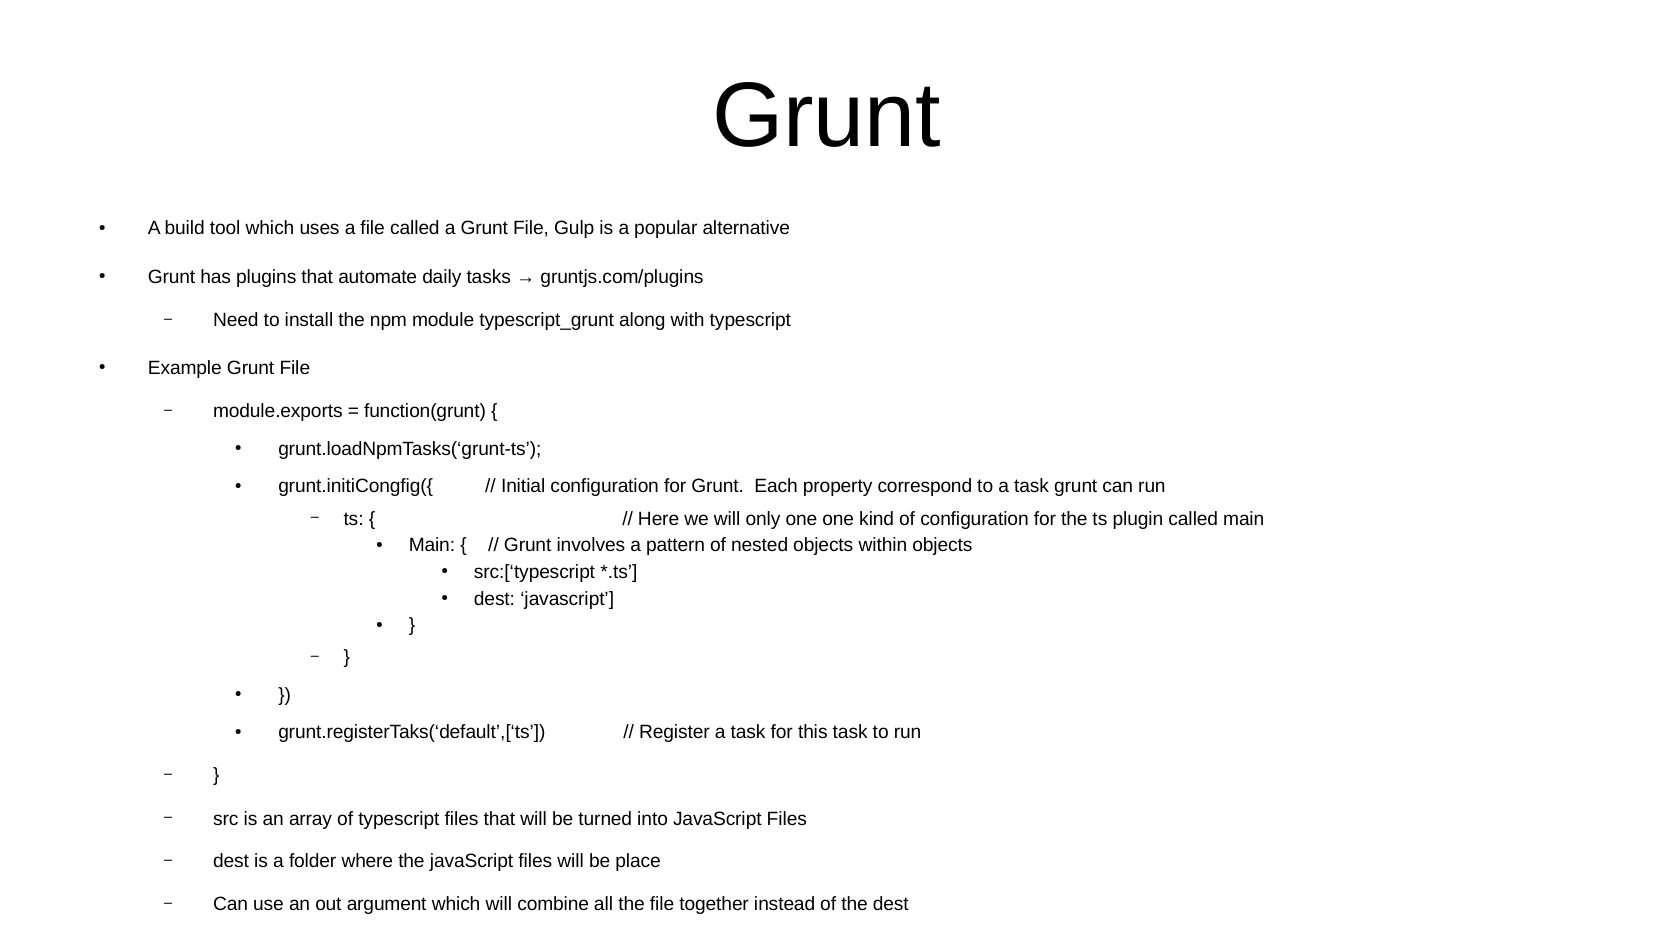

# Grunt
A build tool which uses a file called a Grunt File, Gulp is a popular alternative
Grunt has plugins that automate daily tasks → gruntjs.com/plugins
Need to install the npm module typescript_grunt along with typescript
Example Grunt File
module.exports = function(grunt) {
grunt.loadNpmTasks(‘grunt-ts’);
grunt.initiCongfig({ 			// Initial configuration for Grunt. Each property correspond to a task grunt can run
ts: { // Here we will only one one kind of configuration for the ts plugin called main
Main: { 			 // Grunt involves a pattern of nested objects within objects
src:[‘typescript *.ts’]
dest: ‘javascript’]
}
}
})
grunt.registerTaks(‘default’,[‘ts’]) 	// Register a task for this task to run
}
src is an array of typescript files that will be turned into JavaScript Files
dest is a folder where the javaScript files will be place
Can use an out argument which will combine all the file together instead of the dest